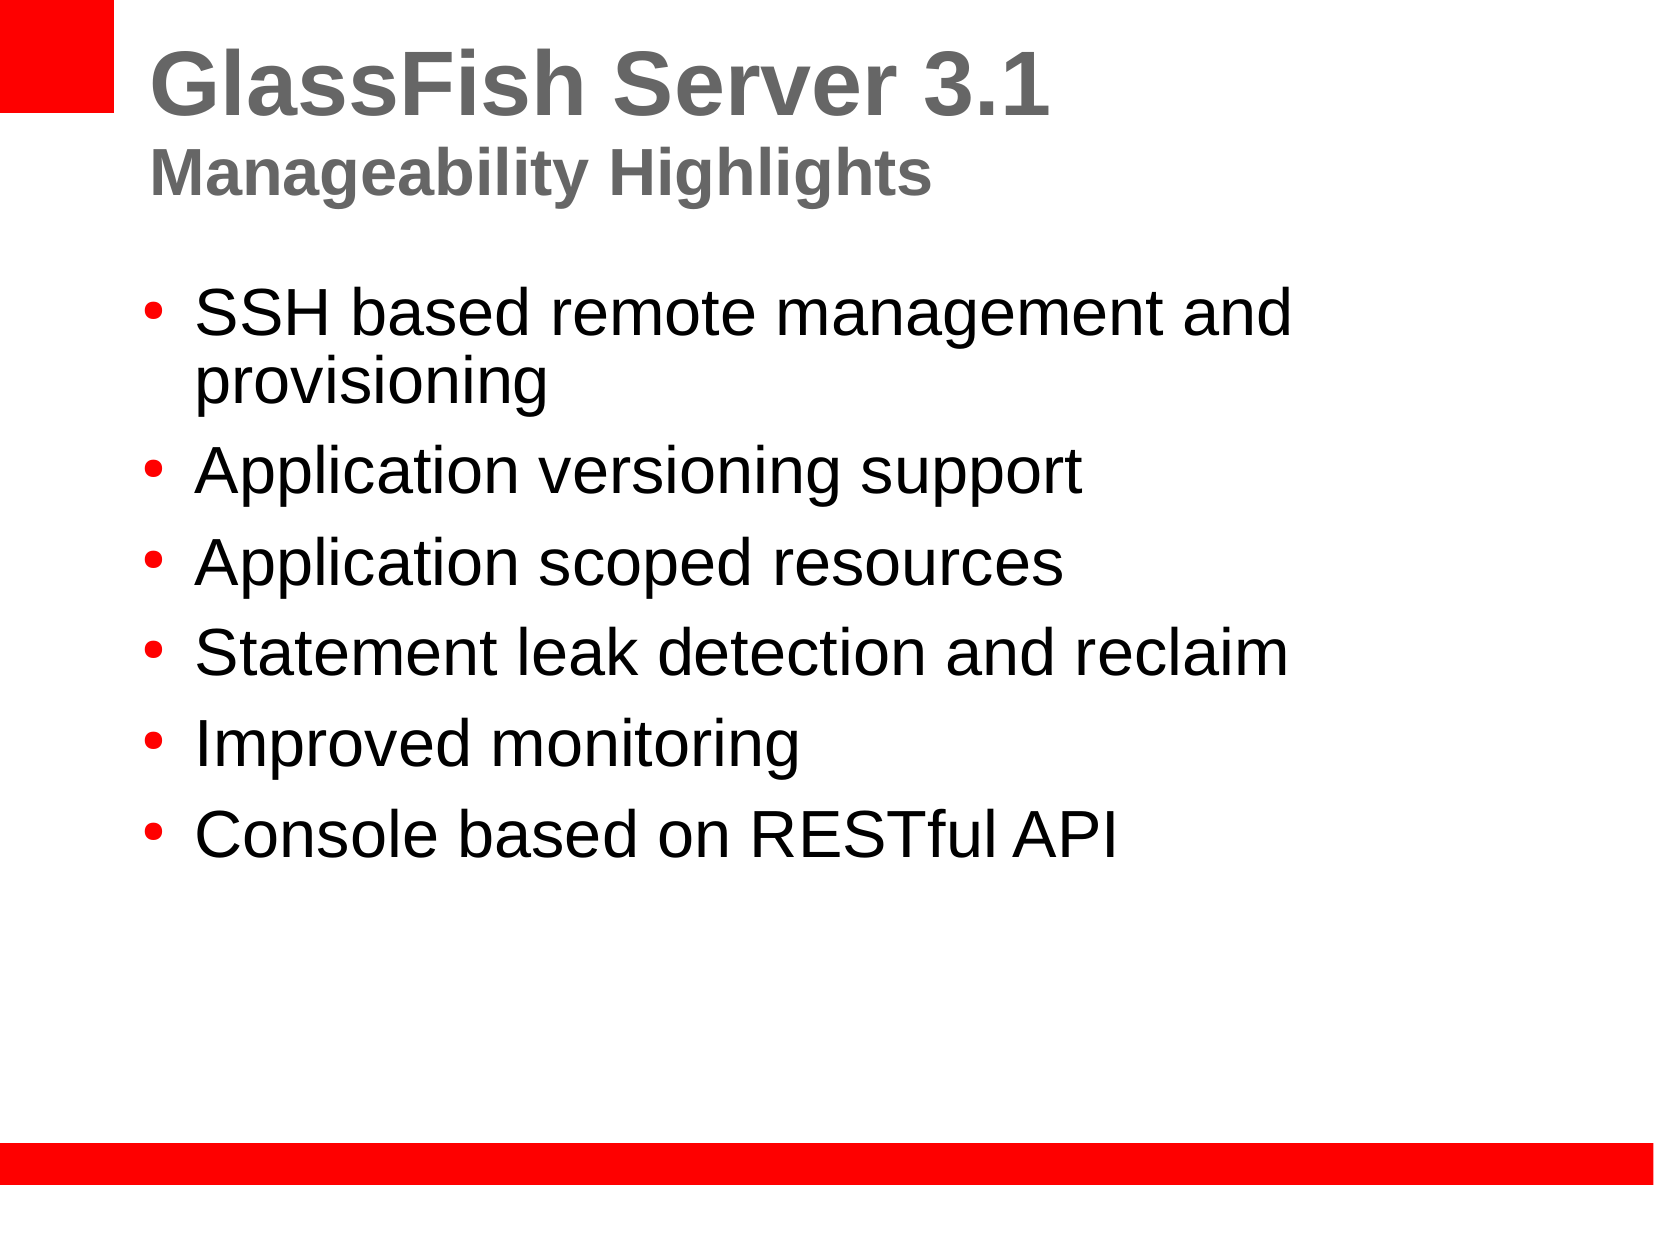

# GlassFish Server 3.1 Manageability Highlights
SSH based remote management and provisioning
Application versioning support
Application scoped resources
Statement leak detection and reclaim
Improved monitoring
Console based on RESTful API